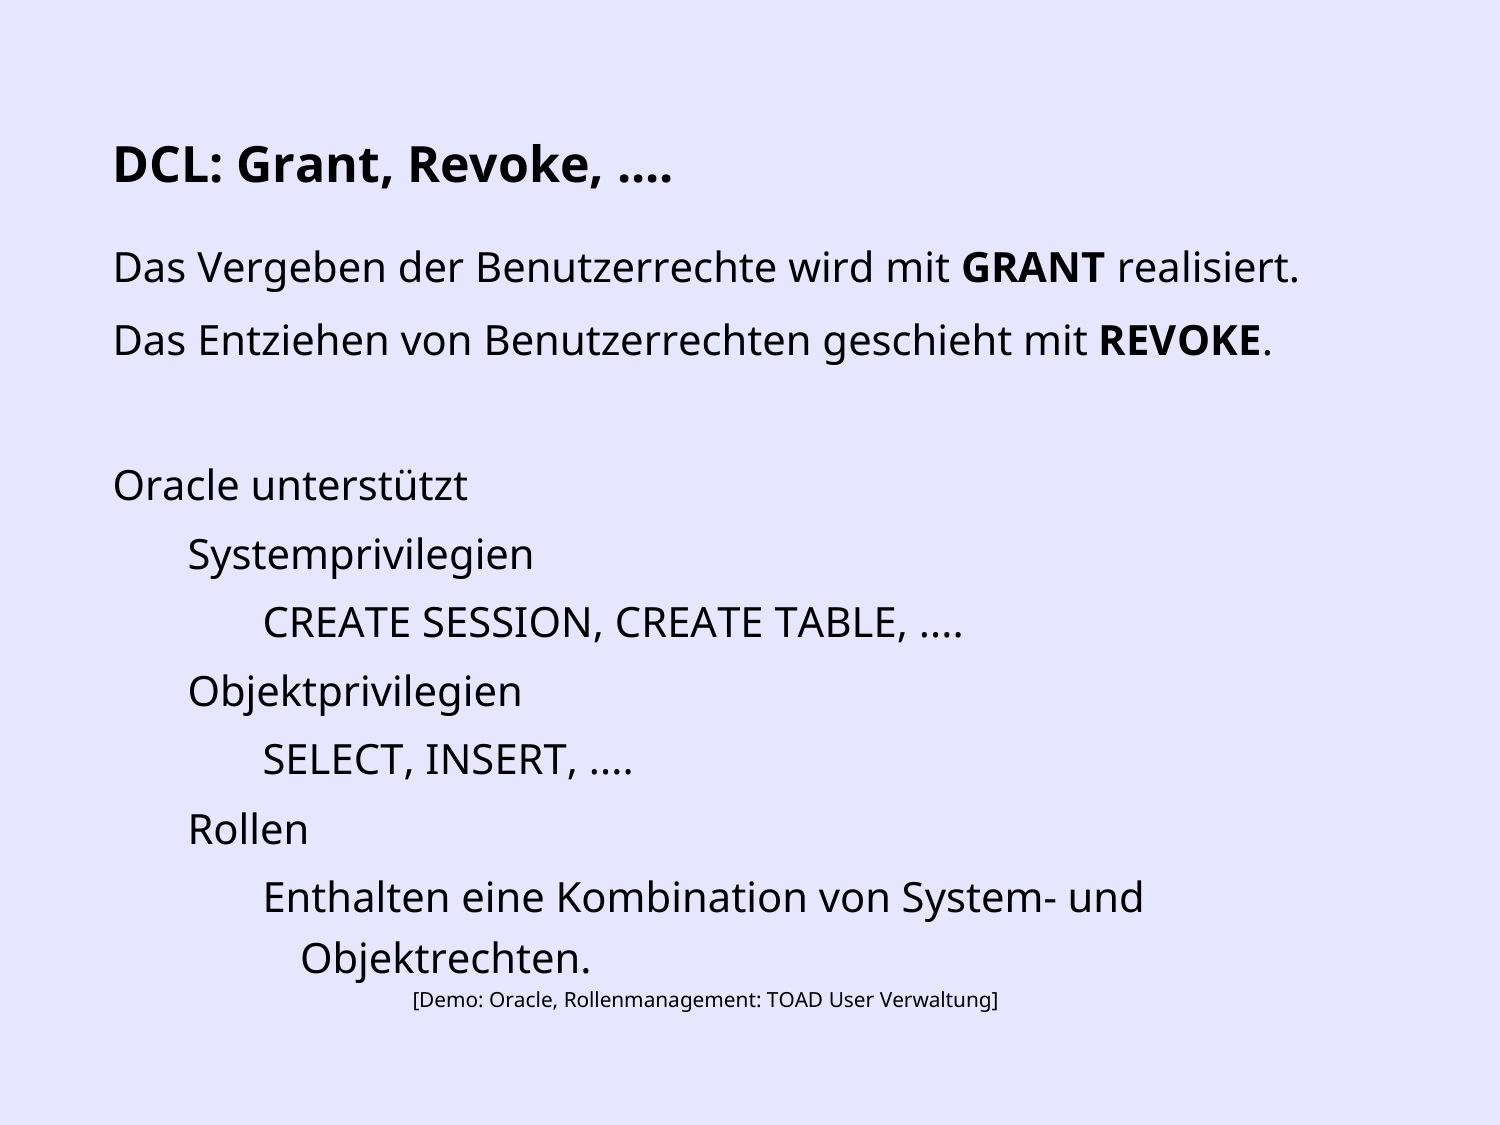

# DCL: Grant, Revoke, ....
Das Vergeben der Benutzerrechte wird mit GRANT realisiert.
Das Entziehen von Benutzerrechten geschieht mit REVOKE.
Oracle unterstützt
Systemprivilegien
CREATE SESSION, CREATE TABLE, ....
Objektprivilegien
SELECT, INSERT, ....
Rollen
Enthalten eine Kombination von System- und Objektrechten.
[Demo: Oracle, Rollenmanagement: TOAD User Verwaltung]